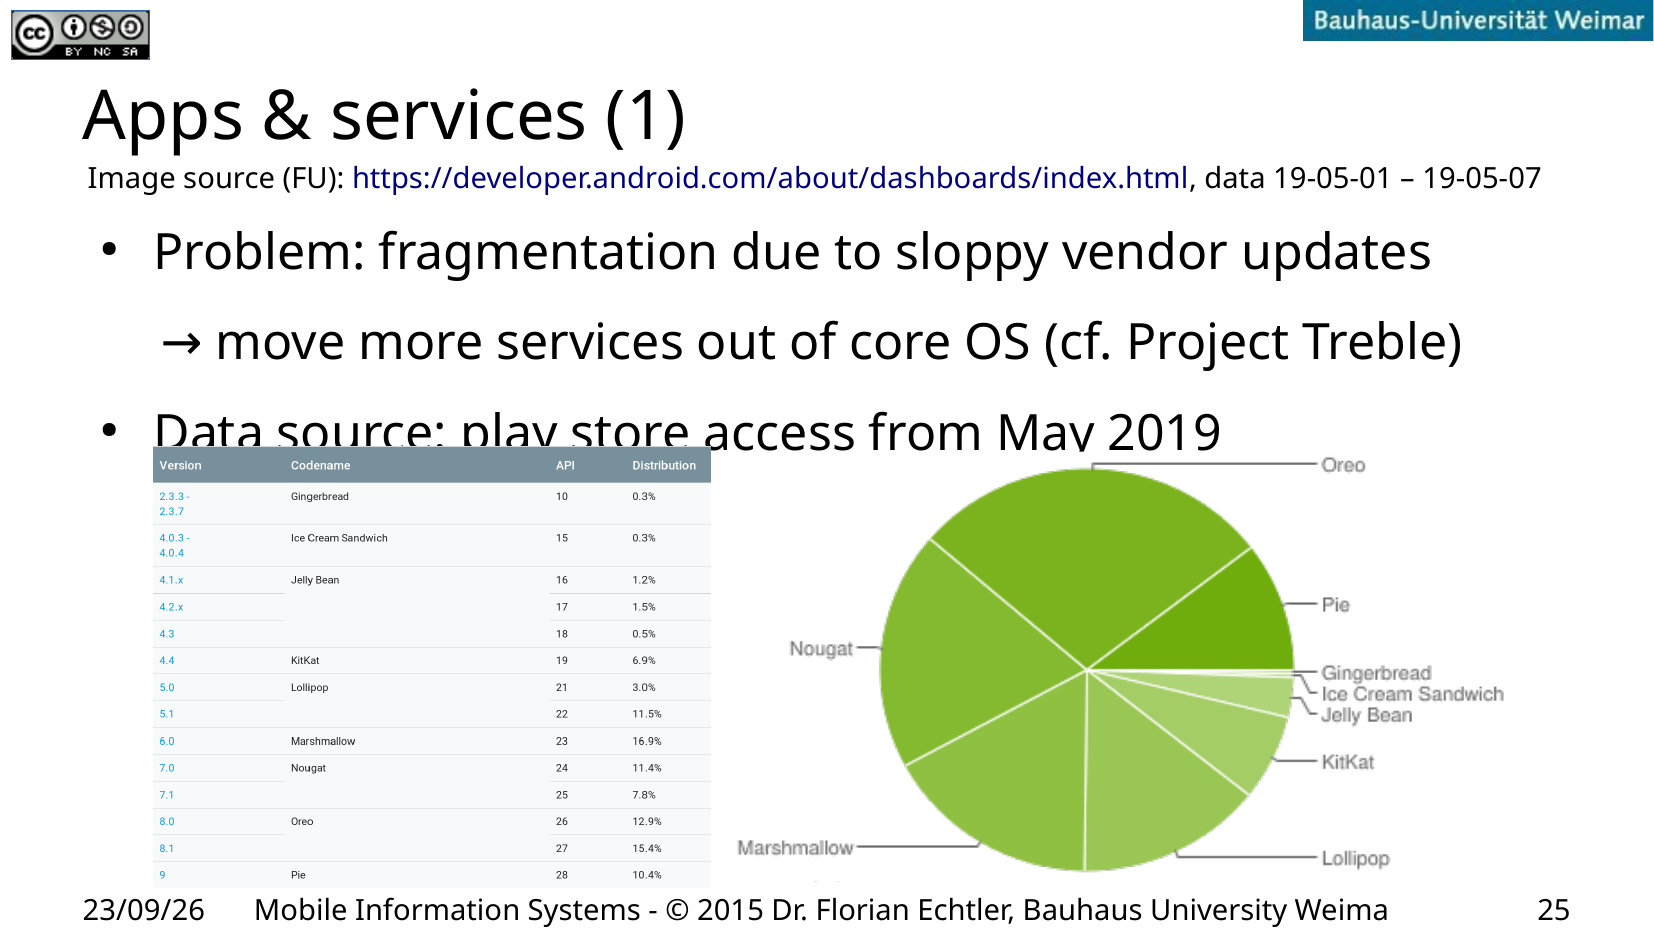

# Apps & services (1)
Image source (FU): https://developer.android.com/about/dashboards/index.html, data 19-05-01 – 19-05-07
Problem: fragmentation due to sloppy vendor updates
 → move more services out of core OS (cf. Project Treble)
Data source: play store access from May 2019
Mobile Information Systems - © 2015 Dr. Florian Echtler, Bauhaus University Weimar
25